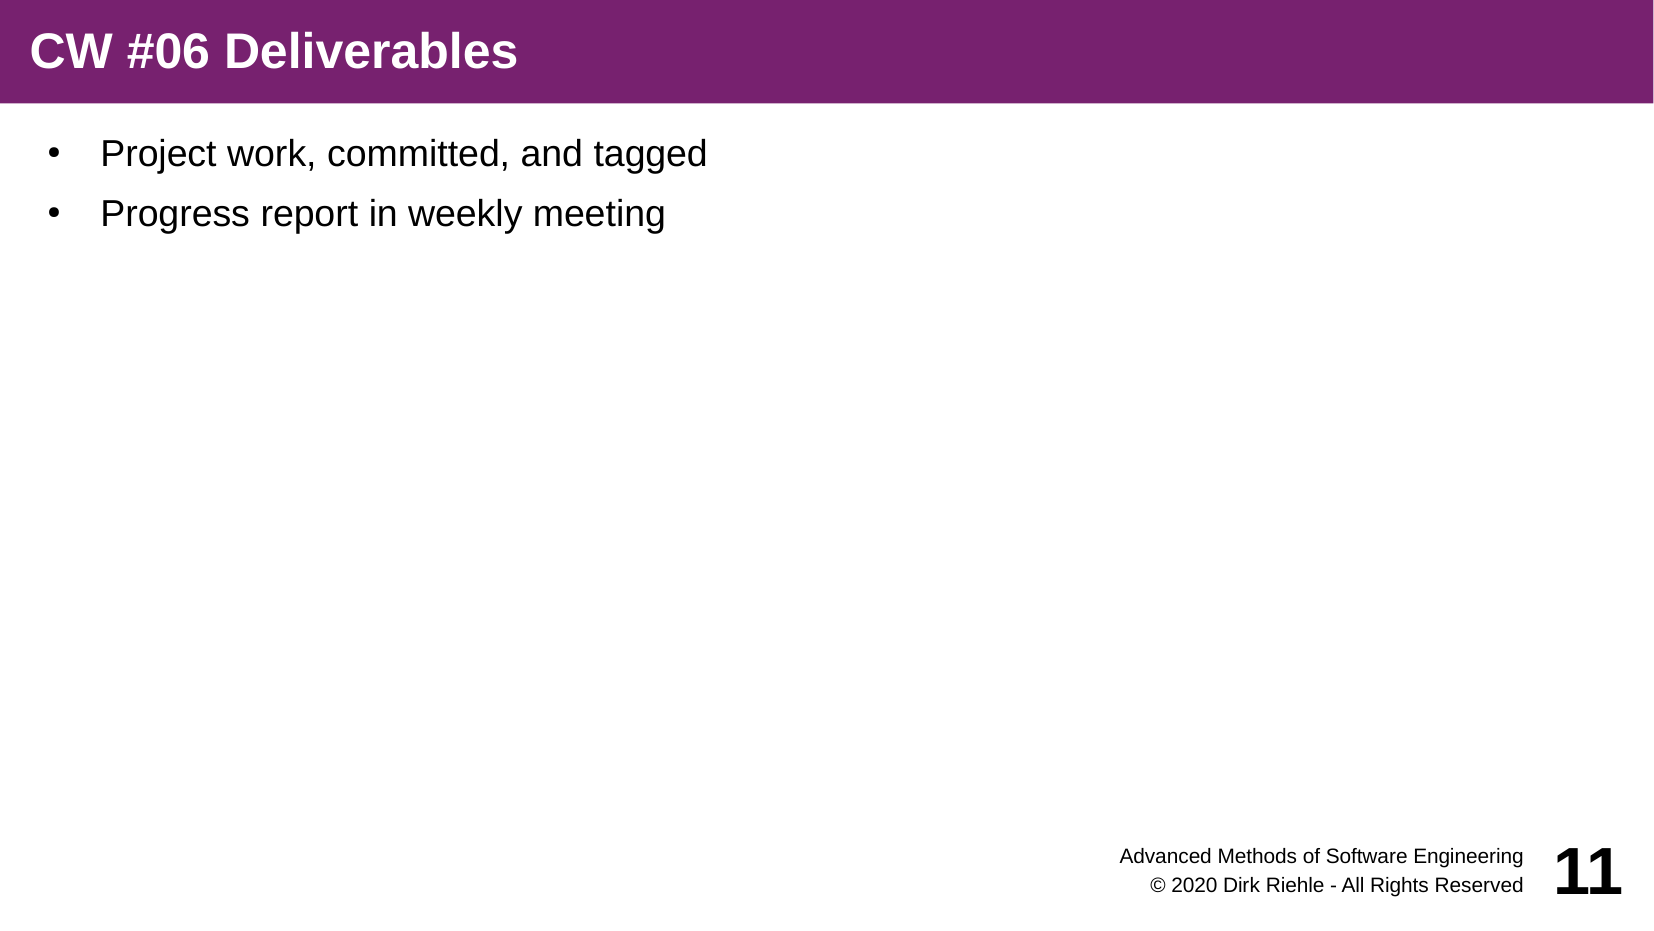

# CW #06 Deliverables
Project work, committed, and tagged
Progress report in weekly meeting
Advanced Methods of Software Engineering
11
© 2020 Dirk Riehle - All Rights Reserved